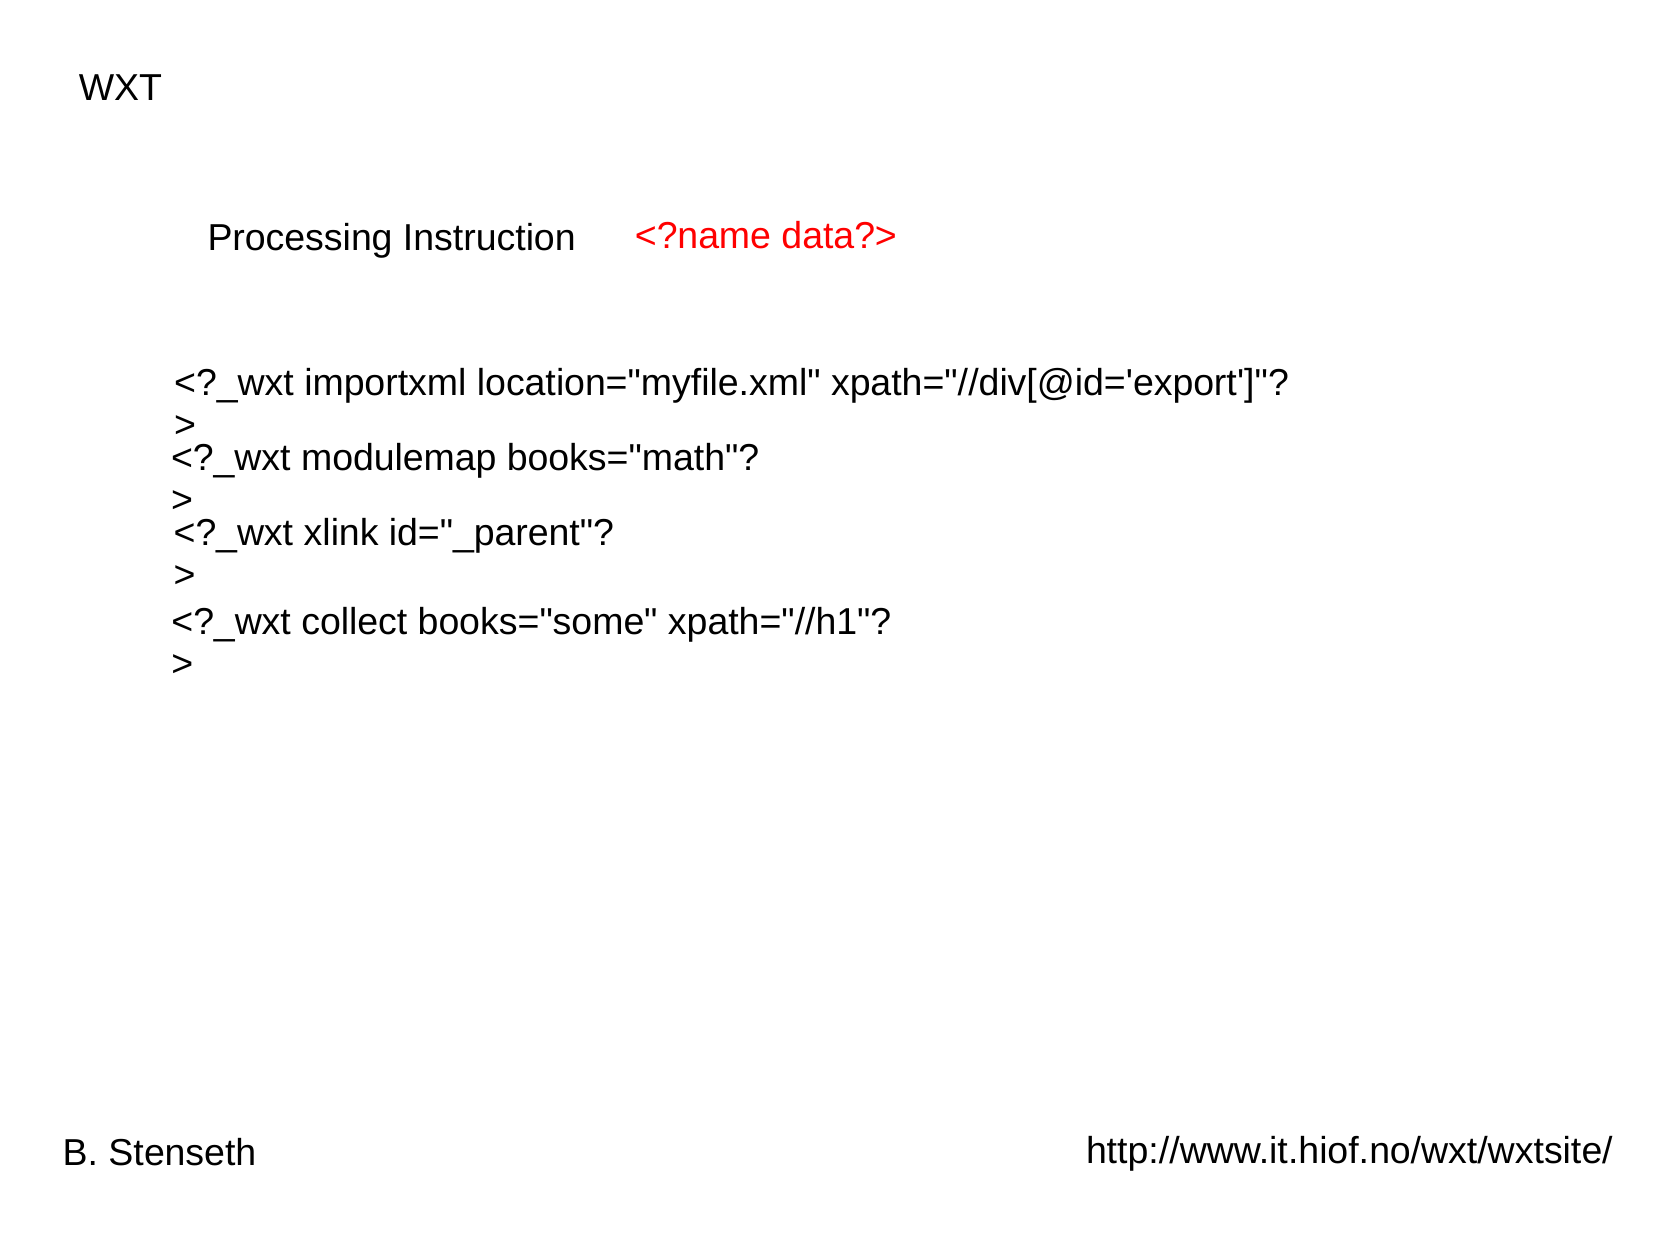

WXT
<?name data?>
Processing Instruction
<?_wxt importxml location="myfile.xml" xpath="//div[@id='export']"?>
<?_wxt modulemap books="math"?>
<?_wxt xlink id="_parent"?>
<?_wxt collect books="some" xpath="//h1"?>
http://www.it.hiof.no/wxt/wxtsite/
B. Stenseth